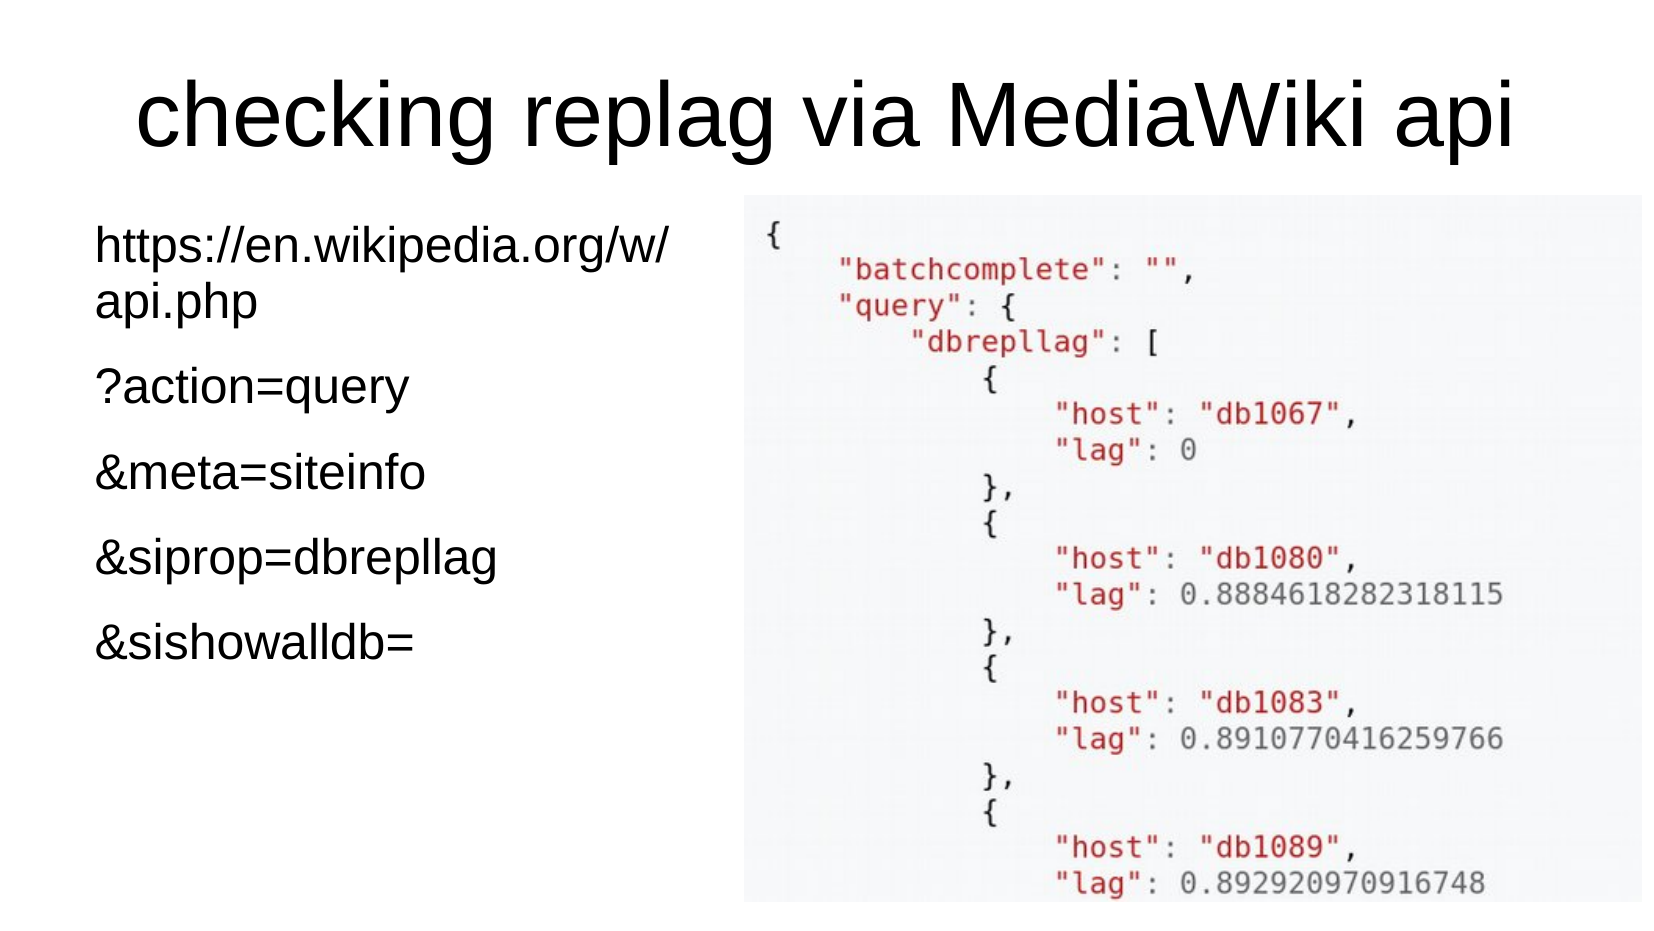

# checking replag via MediaWiki api
https://en.wikipedia.org/w/api.php
?action=query
&meta=siteinfo
&siprop=dbrepllag
&sishowalldb=